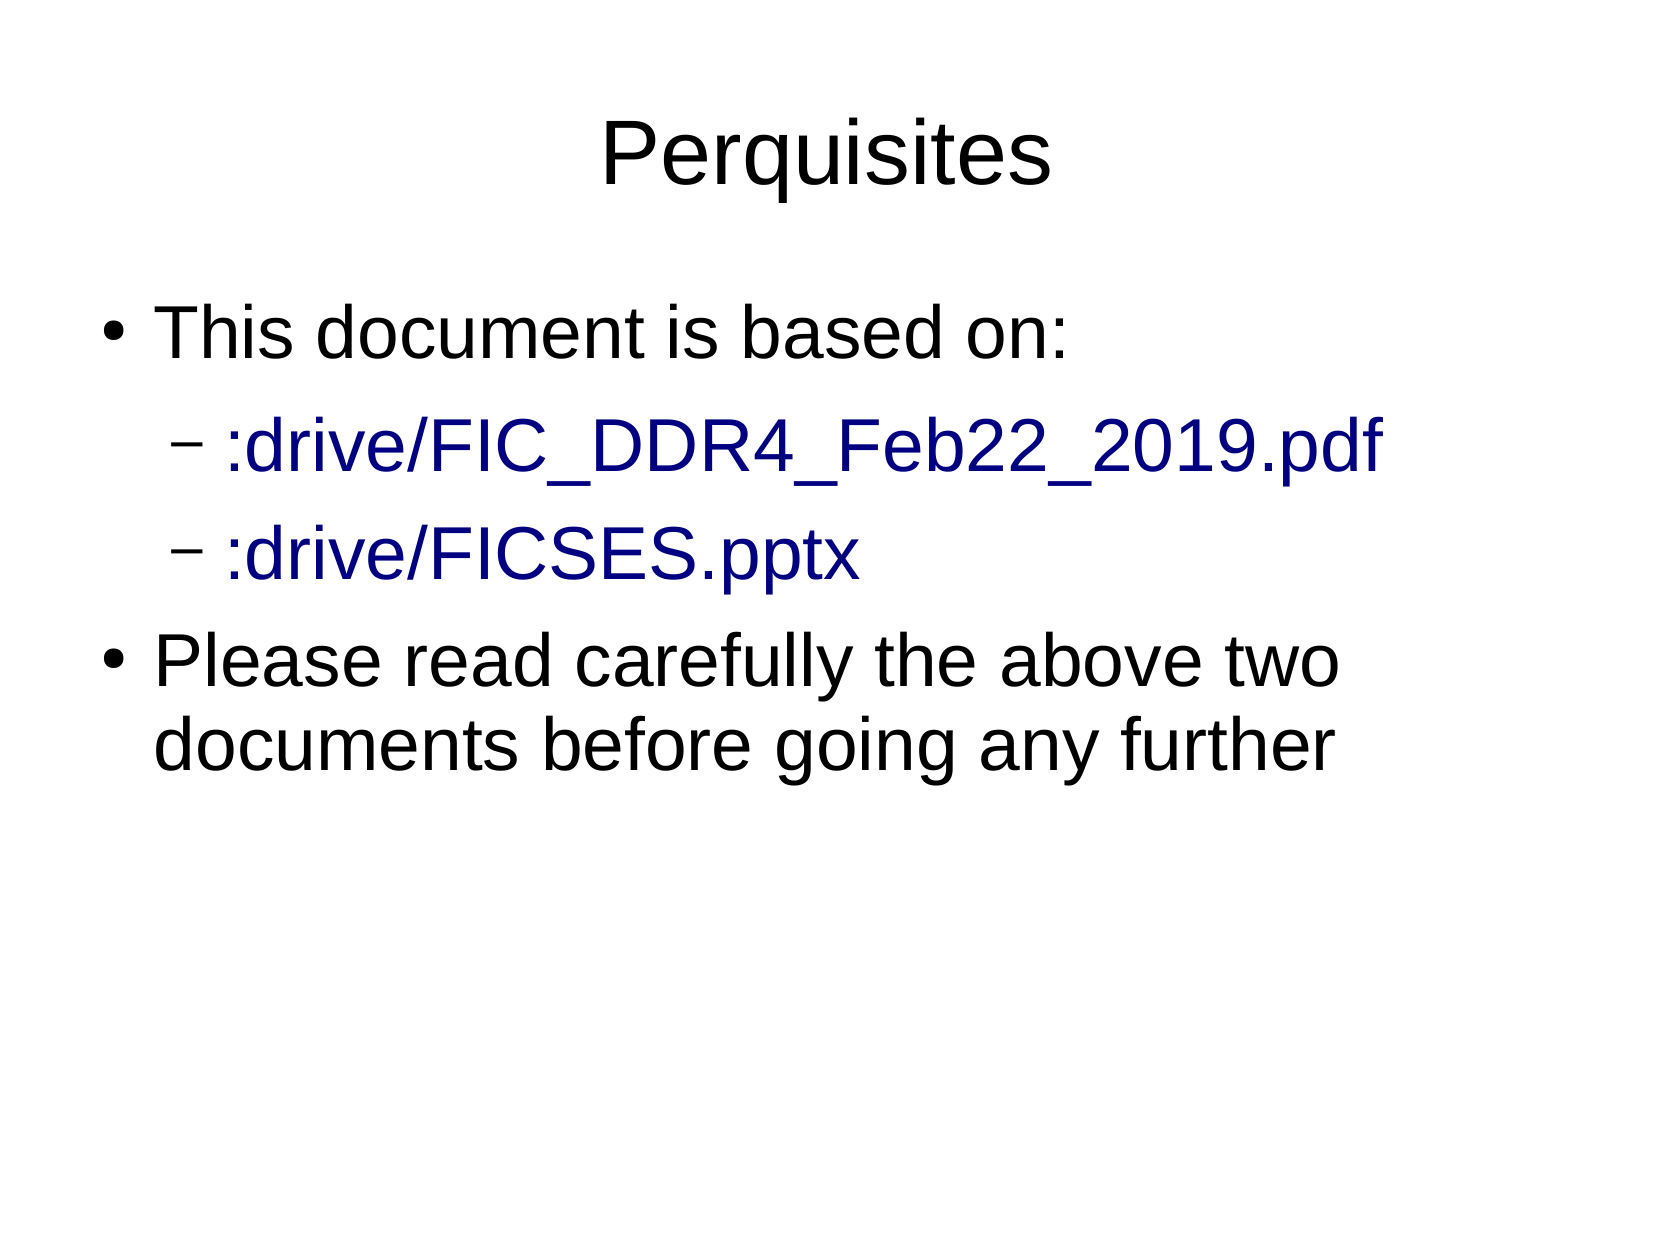

# Perquisites
This document is based on:
:drive/FIC_DDR4_Feb22_2019.pdf
:drive/FICSES.pptx
Please read carefully the above two documents before going any further